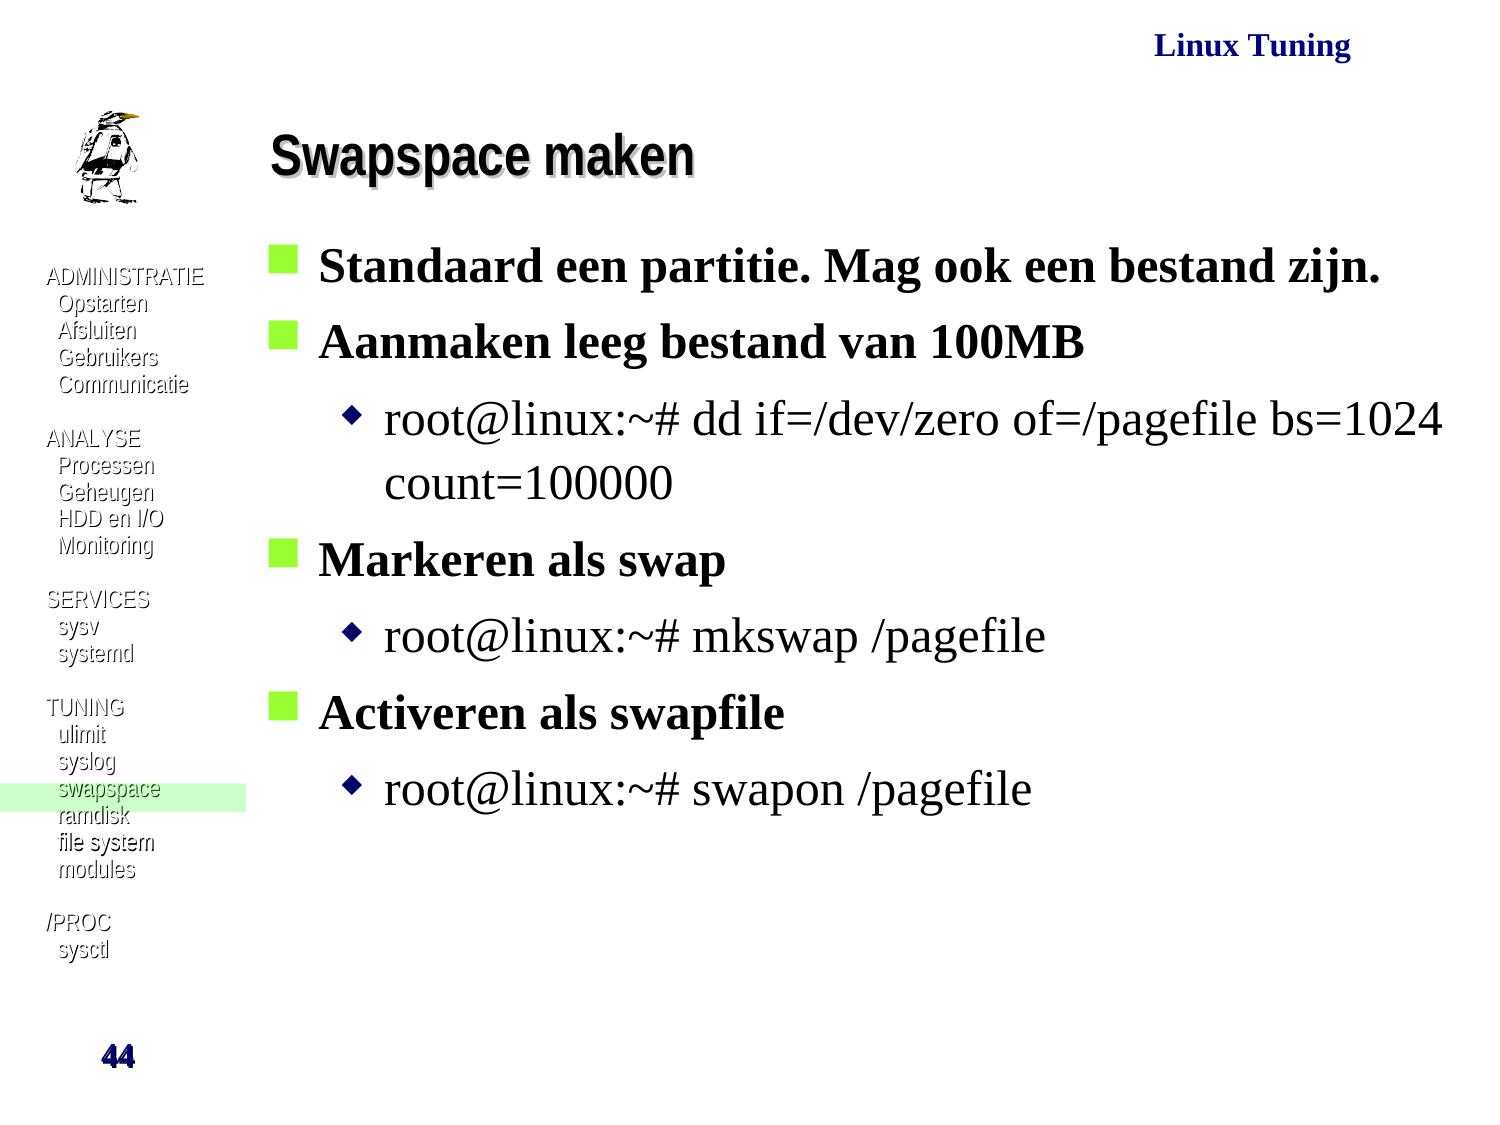

# Swapspace maken
Standaard een partitie. Mag ook een bestand zijn.
Aanmaken leeg bestand van 100MB
root@linux:~# dd if=/dev/zero of=/pagefile bs=1024 count=100000
Markeren als swap
root@linux:~# mkswap /pagefile
Activeren als swapfile
root@linux:~# swapon /pagefile